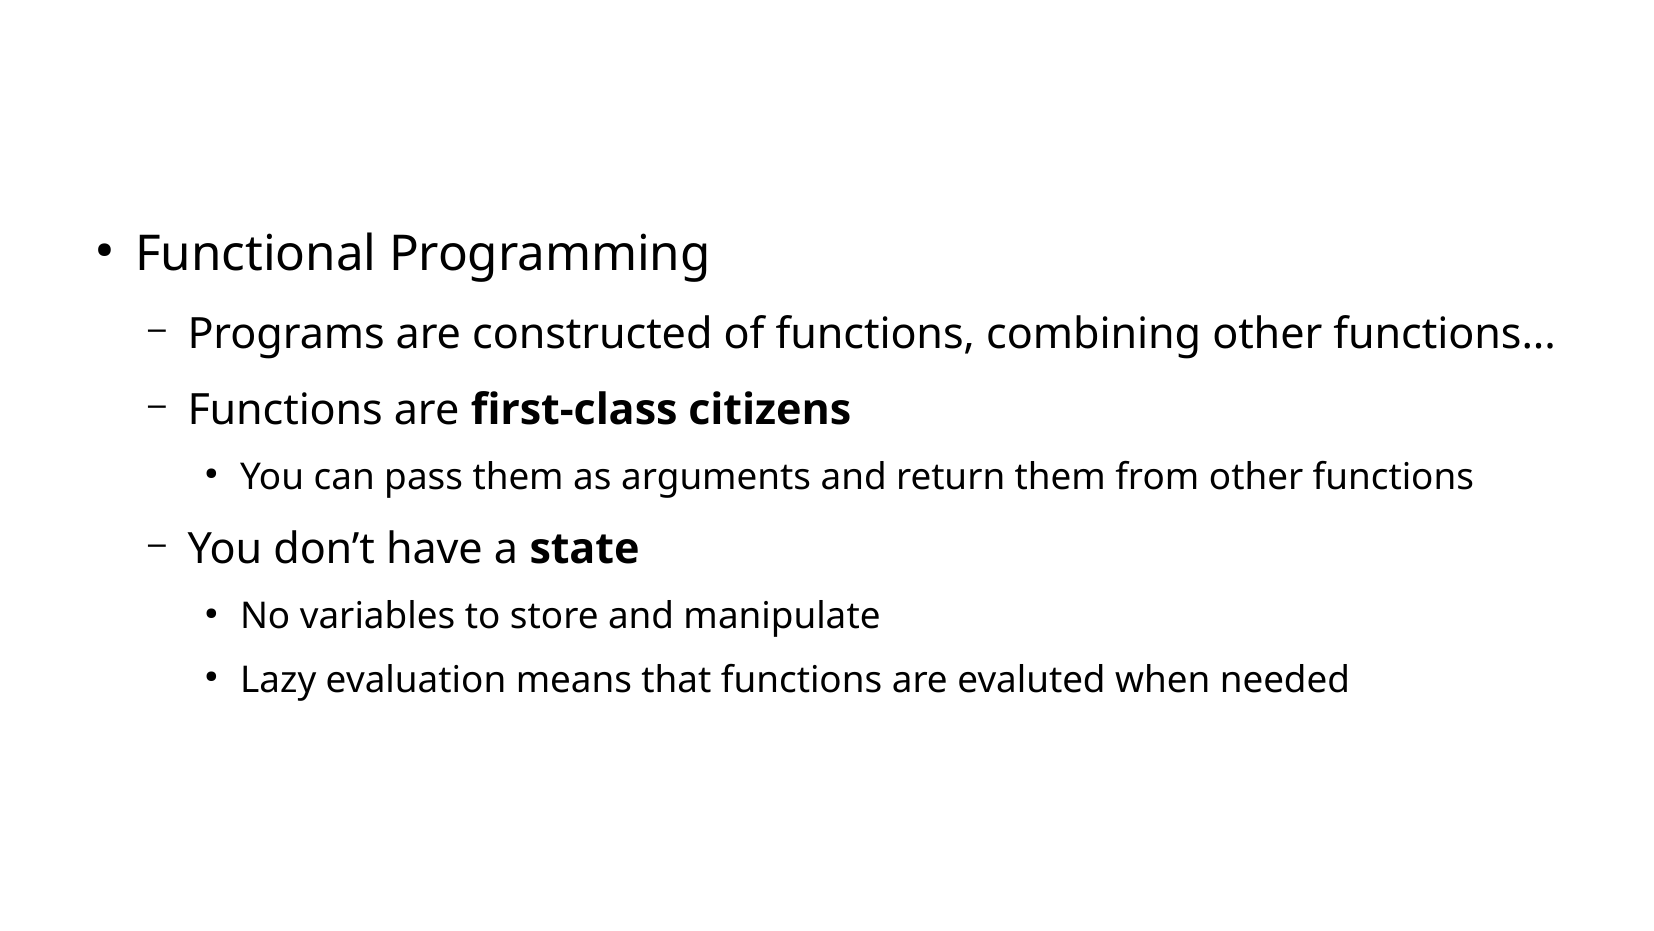

#
Functional Programming
Programs are constructed of functions, combining other functions...
Functions are first-class citizens
You can pass them as arguments and return them from other functions
You don’t have a state
No variables to store and manipulate
Lazy evaluation means that functions are evaluted when needed